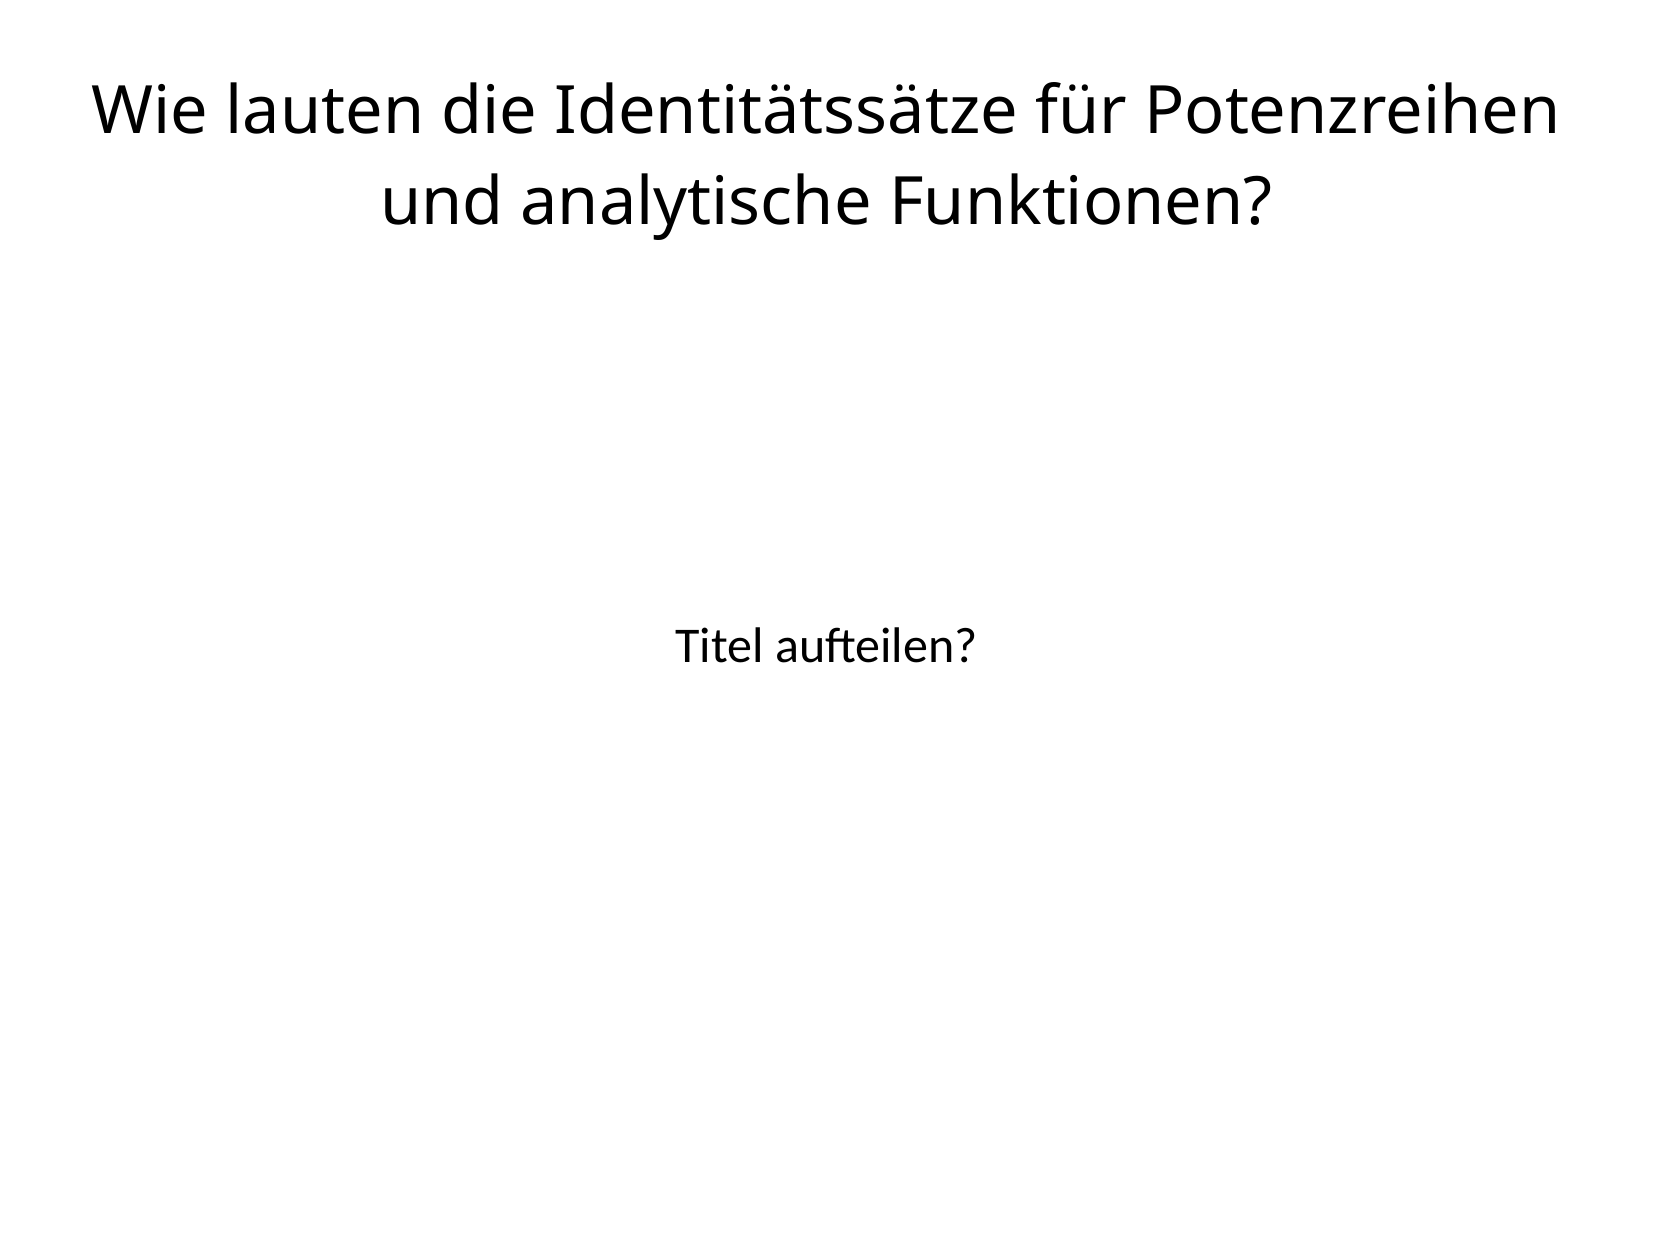

# Wie lauten die Identitätssätze für Potenzreihen und analytische Funktionen?
Titel aufteilen?